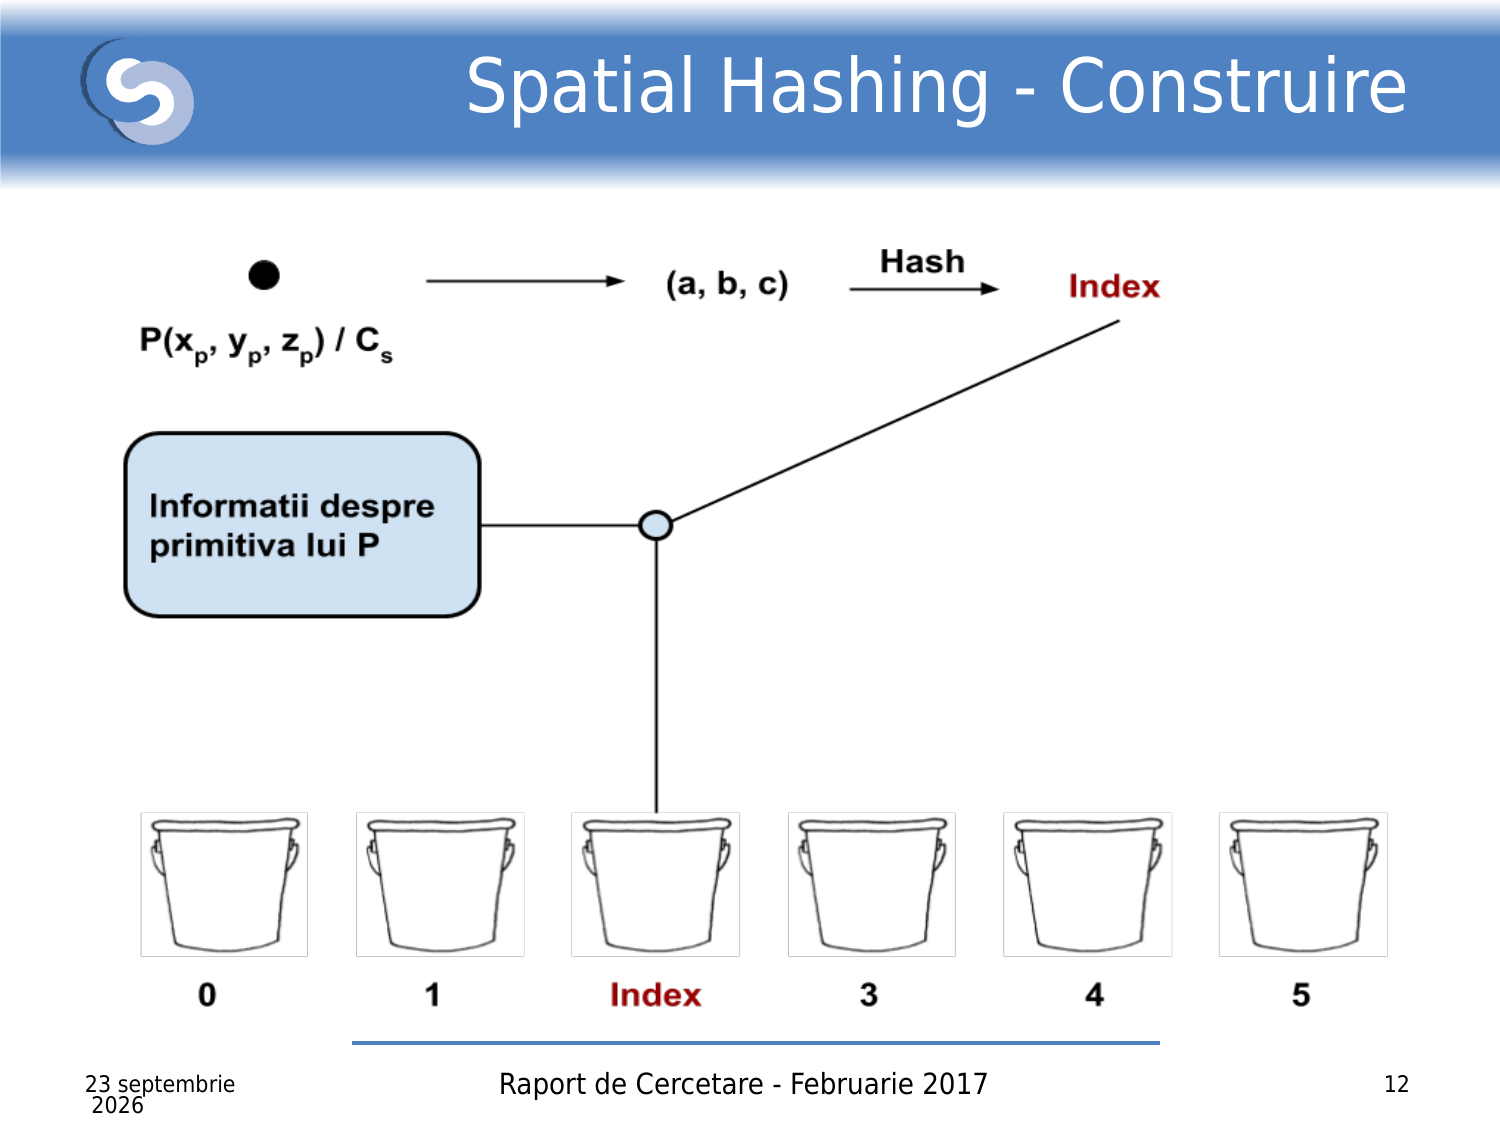

# Spatial Hashing - Construire
Raport de Cercetare - Februarie 2017
12